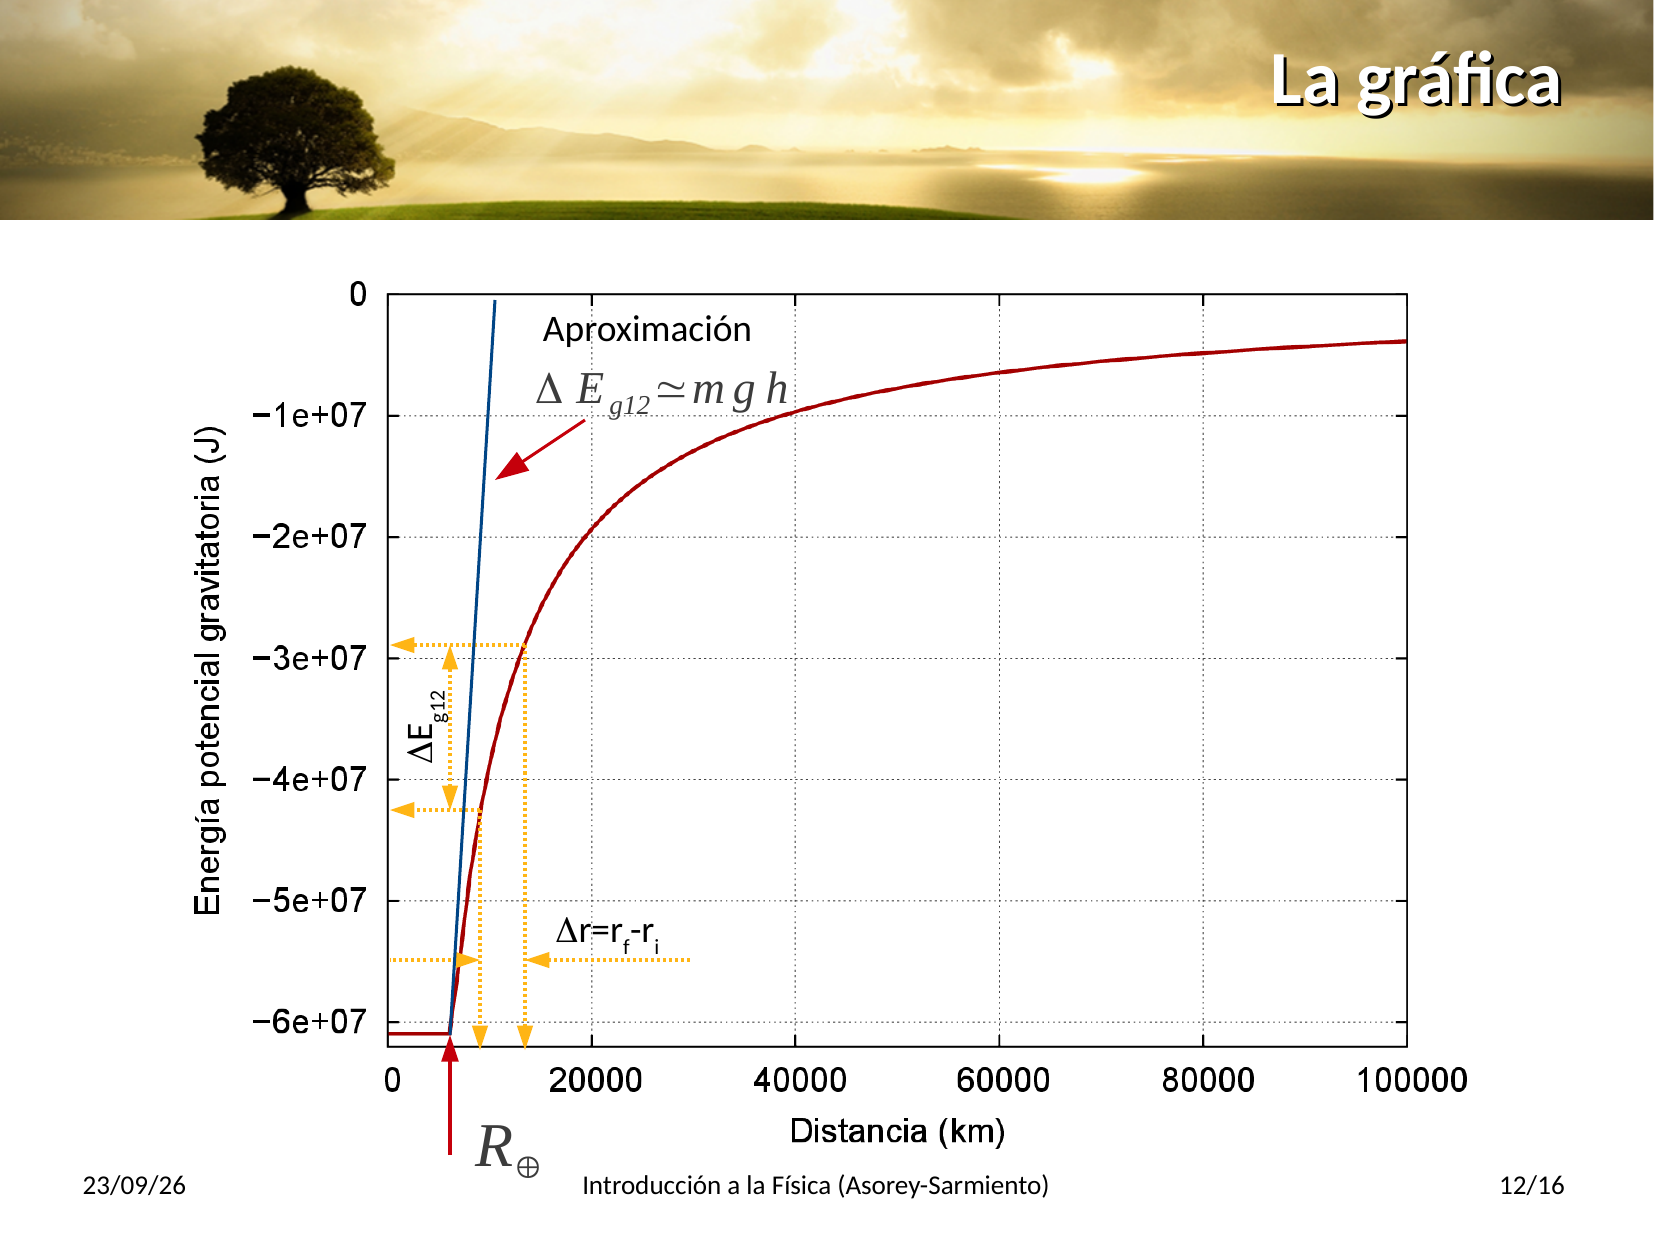

# La gráfica
Aproximación
DEg12
Dr=rf-ri
Introducción a la Física (Asorey-Sarmiento)
12